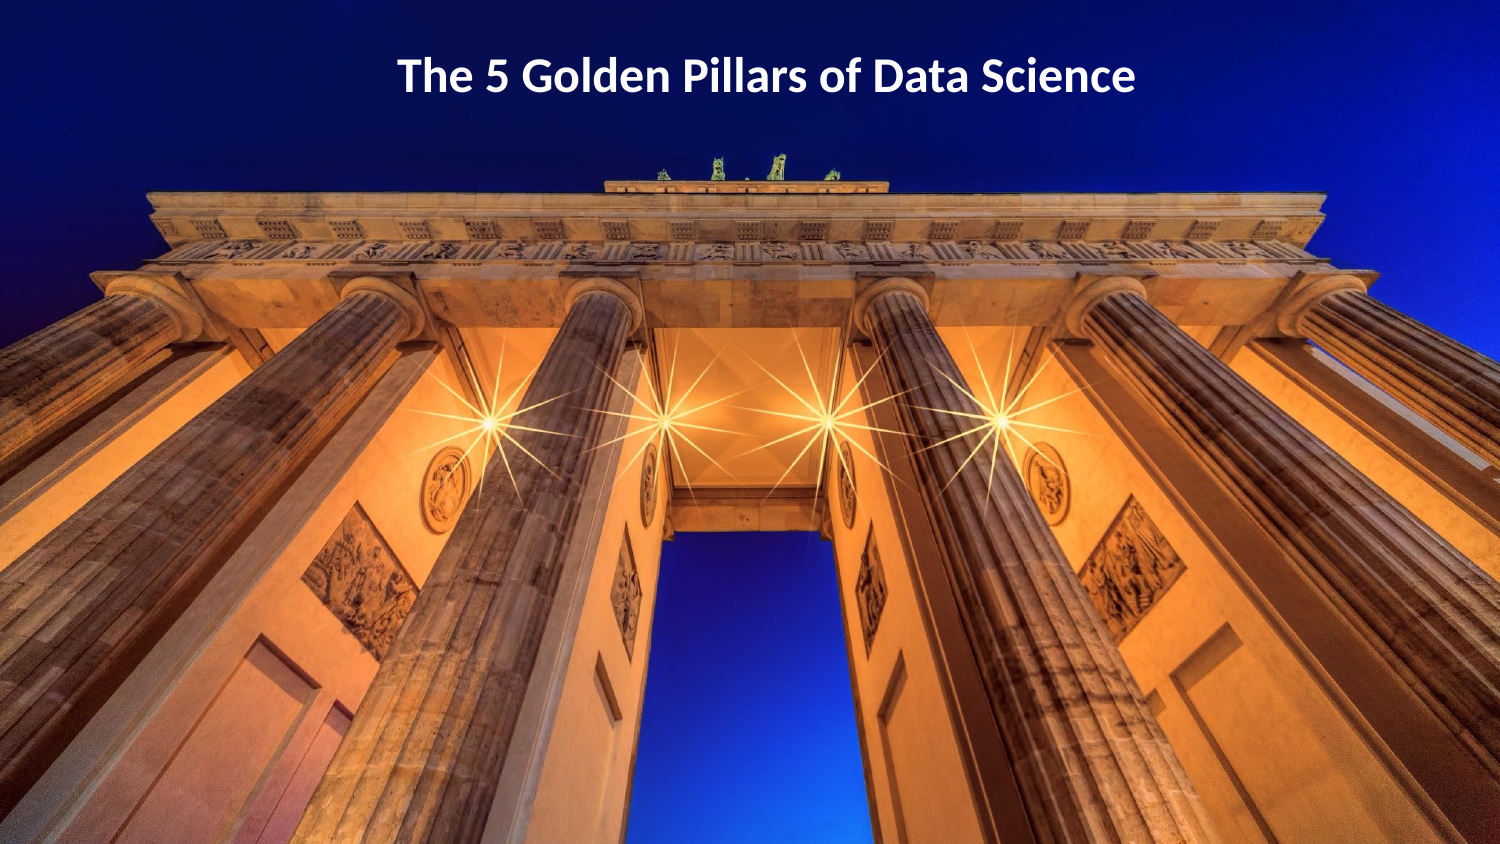

The 5 Golden Pillars of Data Science